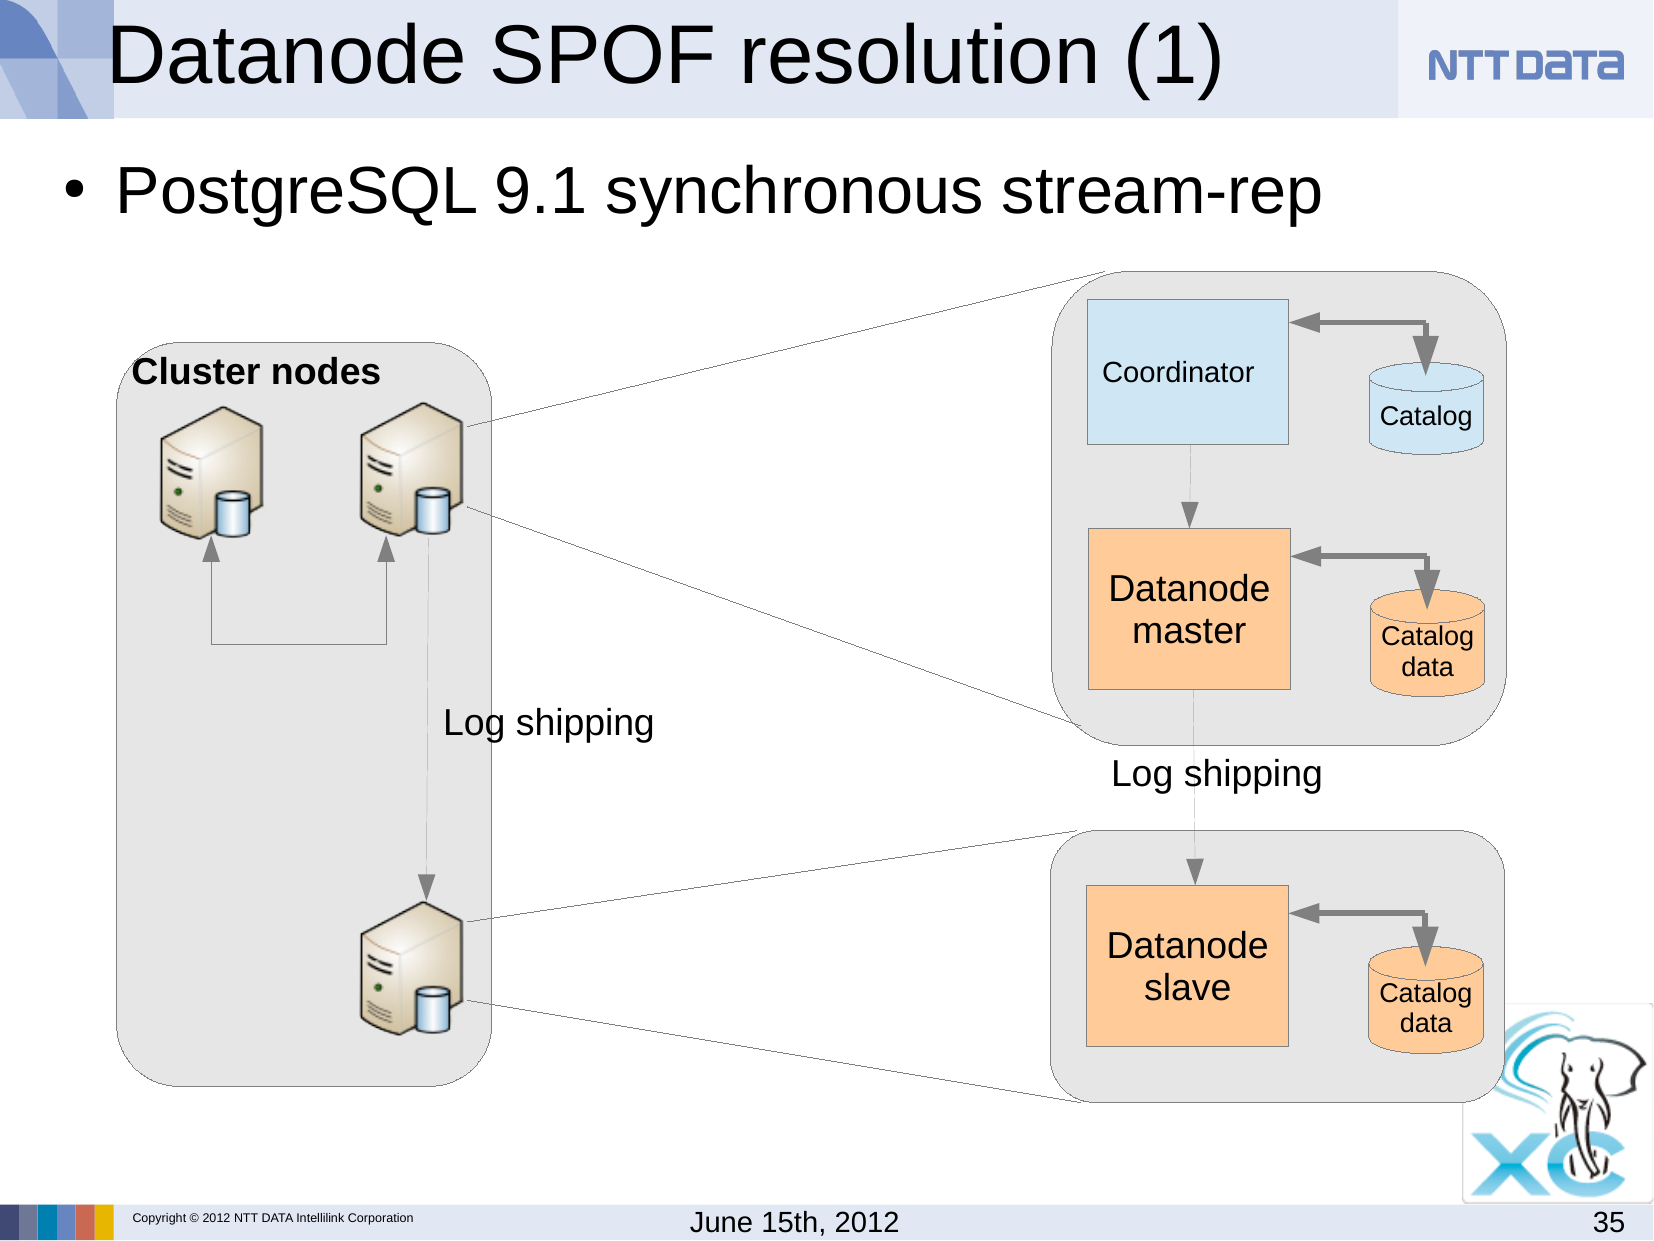

# Datanode SPOF resolution (1)
PostgreSQL 9.1 synchronous stream-rep
Coordinator
Cluster nodes
Catalog
Datanode
master
Catalog
data
Log shipping
Log shipping
Datanode
slave
Catalog
data
June 15th, 2012
35